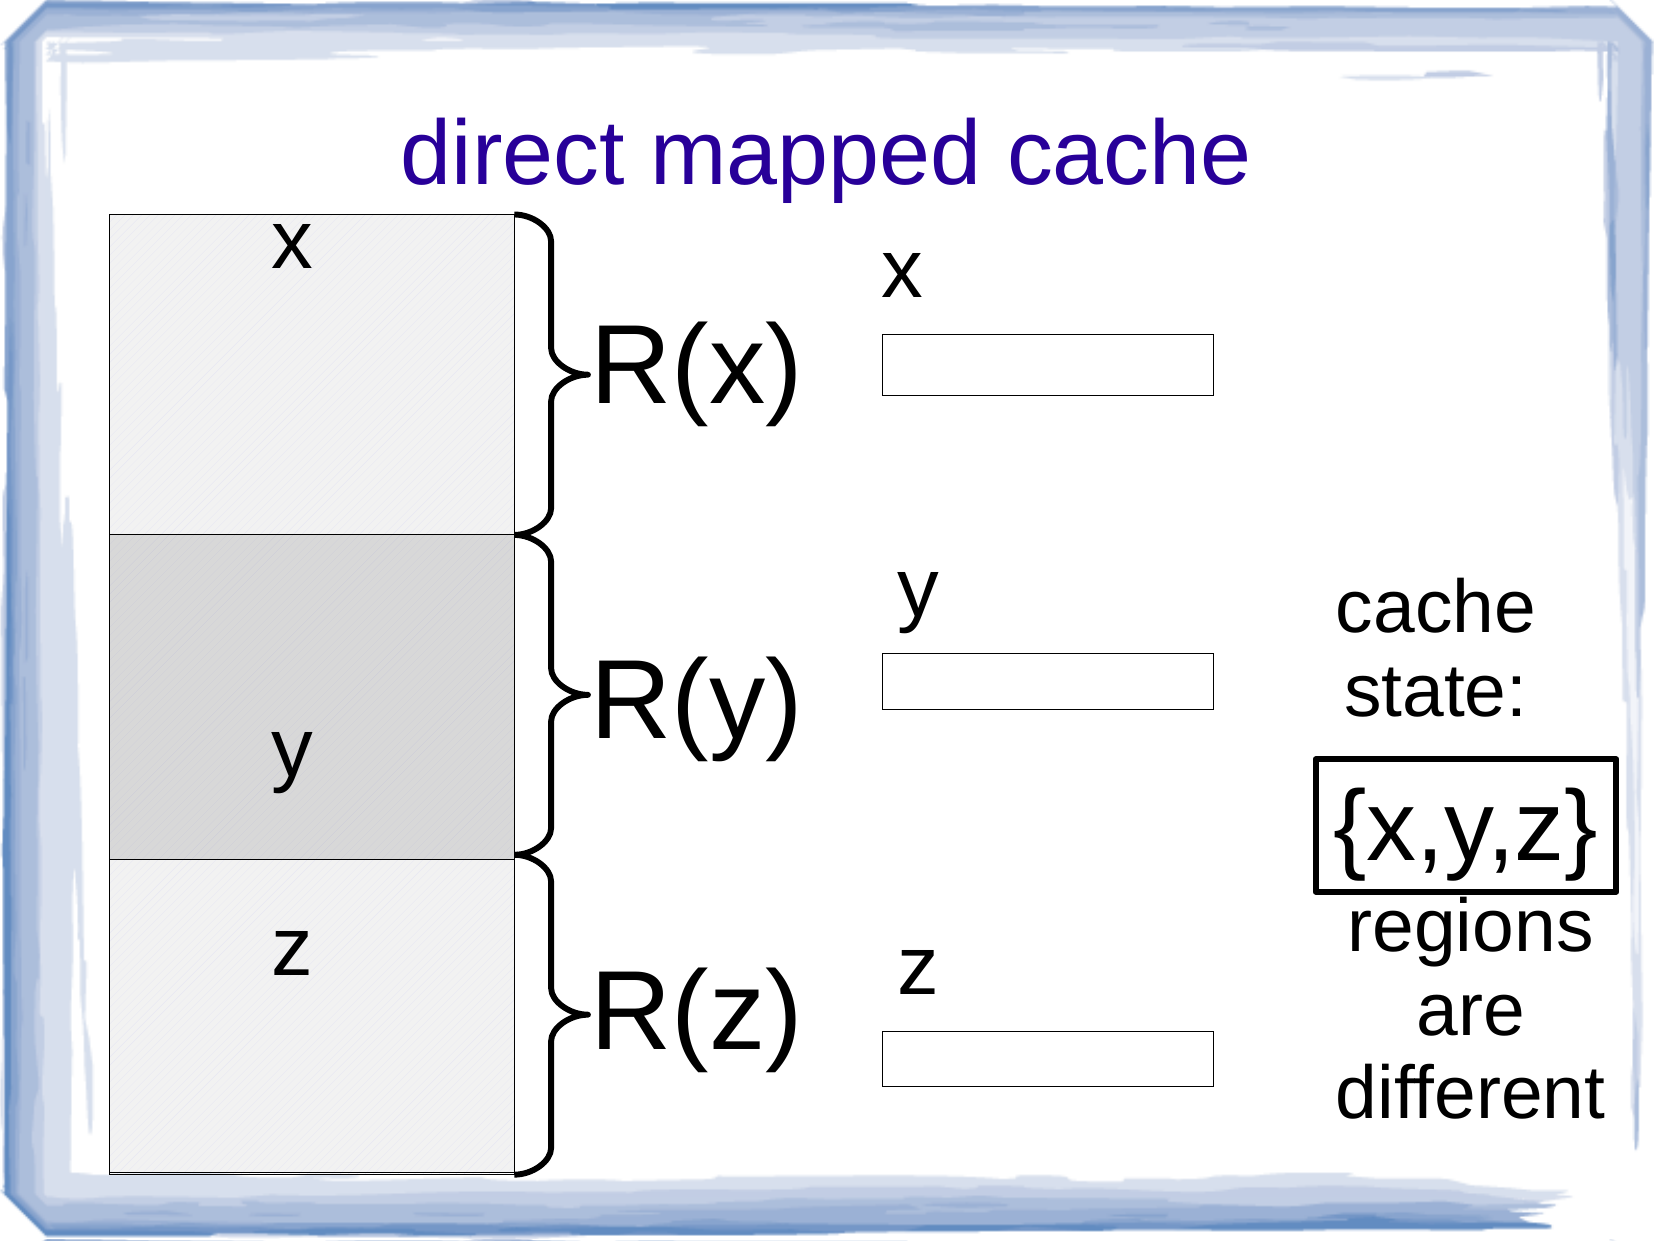

# direct mapped cache
x
x
R(x)
y
cache
state:
R(y)
y
{x,y,z}
regions
are
different
z
z
R(z)